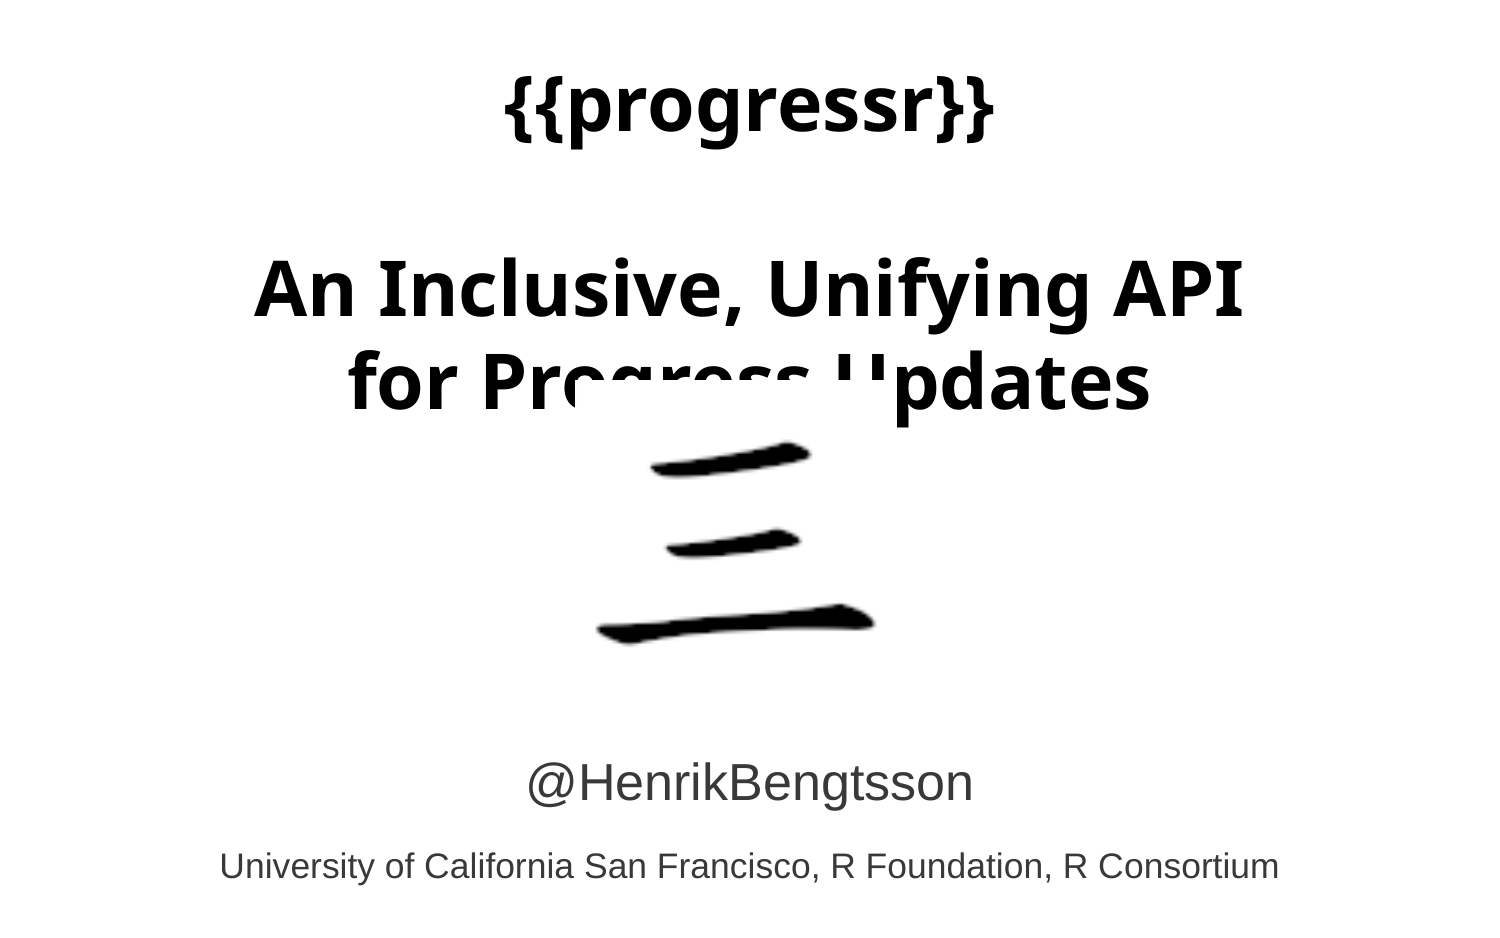

# {{progressr}} An Inclusive, Unifying API for Progress Updates
@HenrikBengtsson
University of California San Francisco, R Foundation, R Consortium